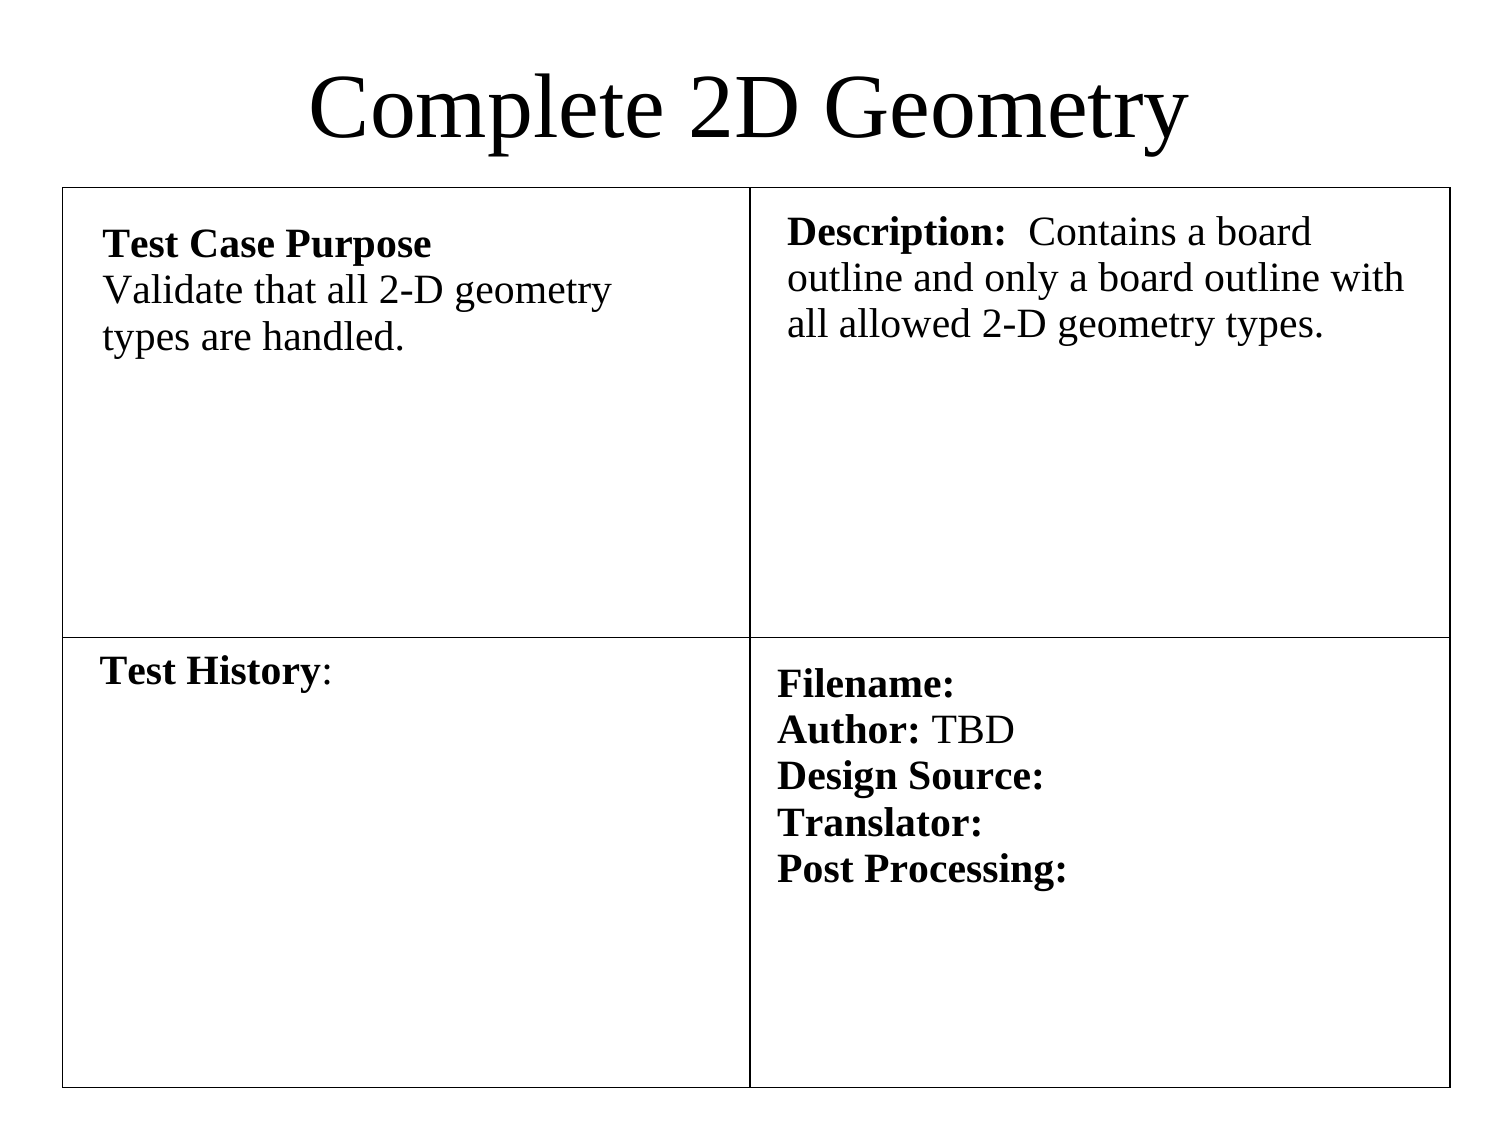

# Complete 2D Geometry
Description: Contains a board outline and only a board outline with all allowed 2-D geometry types.
Test Case Purpose
Validate that all 2-D geometry types are handled.
Test History:
Filename:
Author: TBD
Design Source:
Translator:
Post Processing: